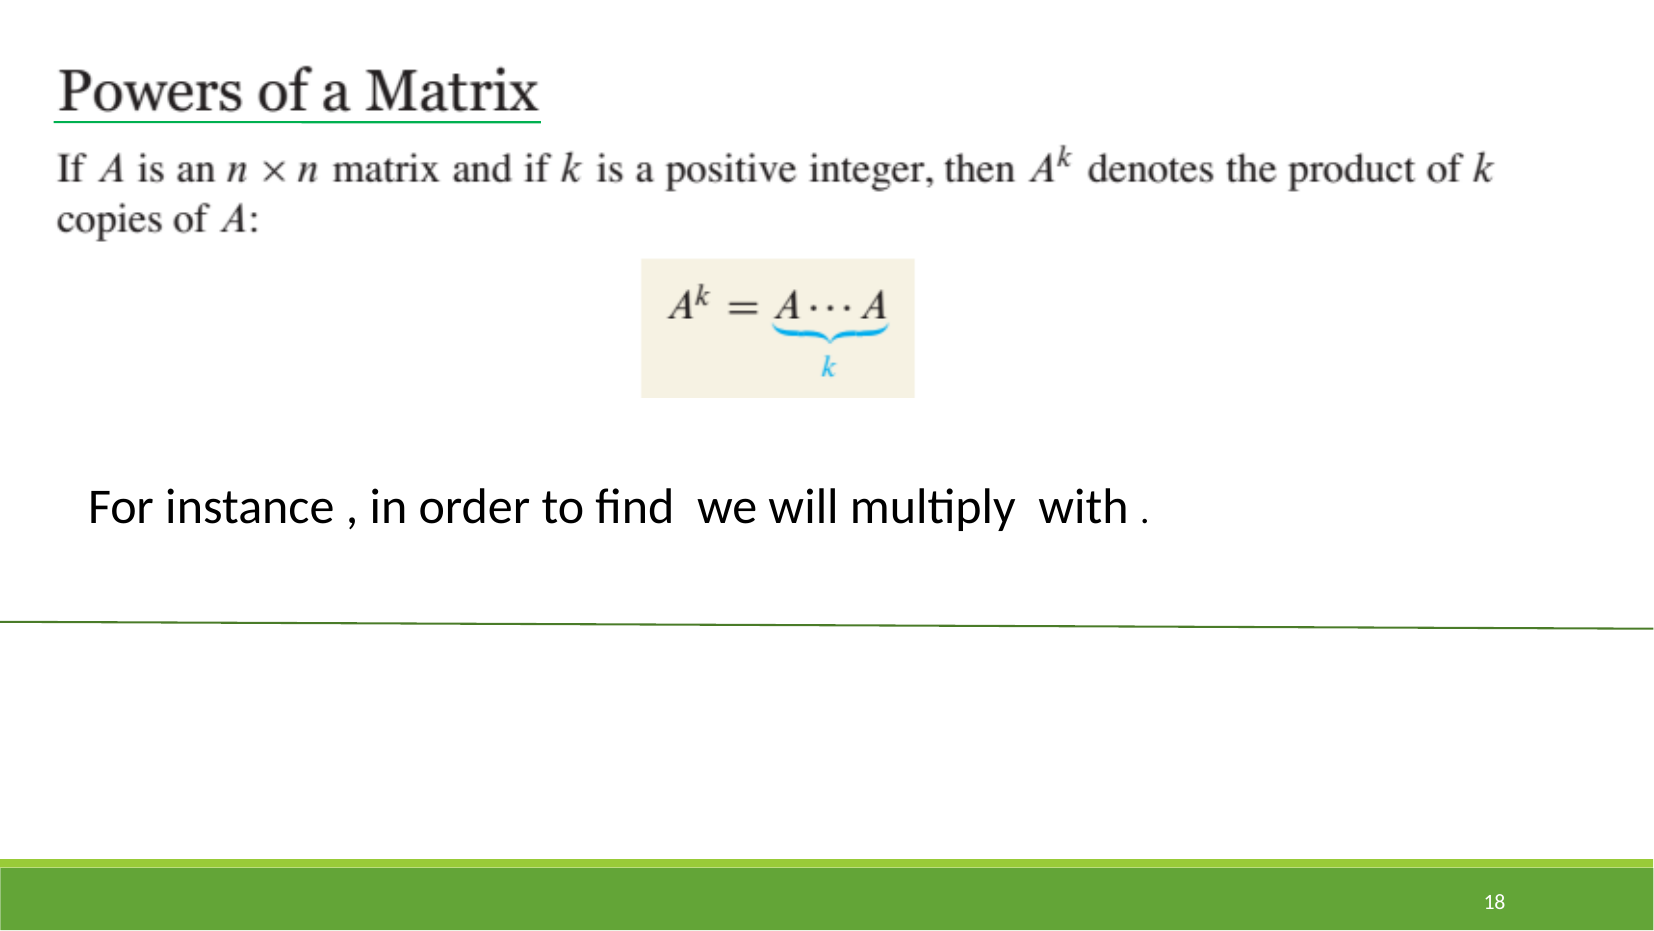

For instance , in order to find we will multiply with .